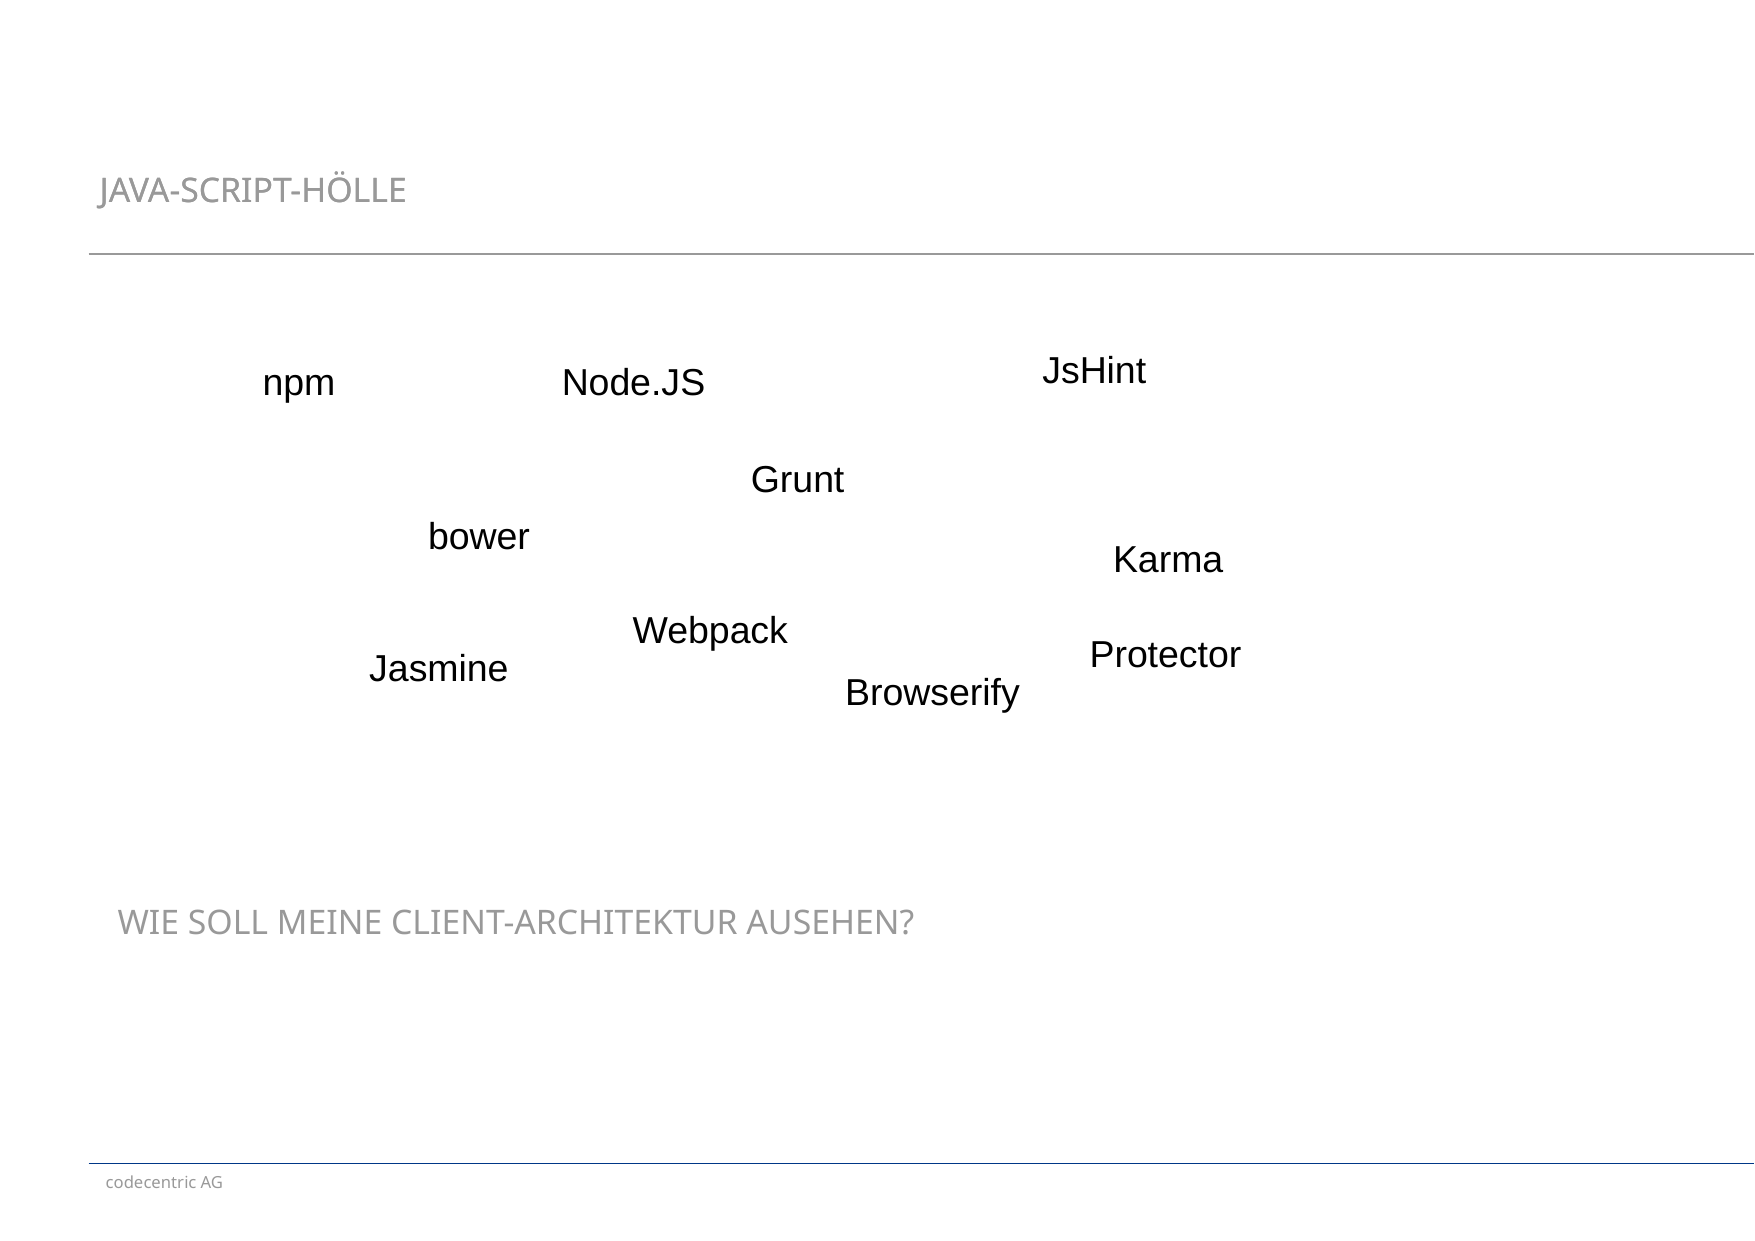

# Java-script-Hölle
Java-script-Hölle
JsHint
npm
Node.JS
Grunt
bower
Karma
Webpack
Protector
Jasmine
Browserify
Wie soll meine Client-Architektur ausehen?